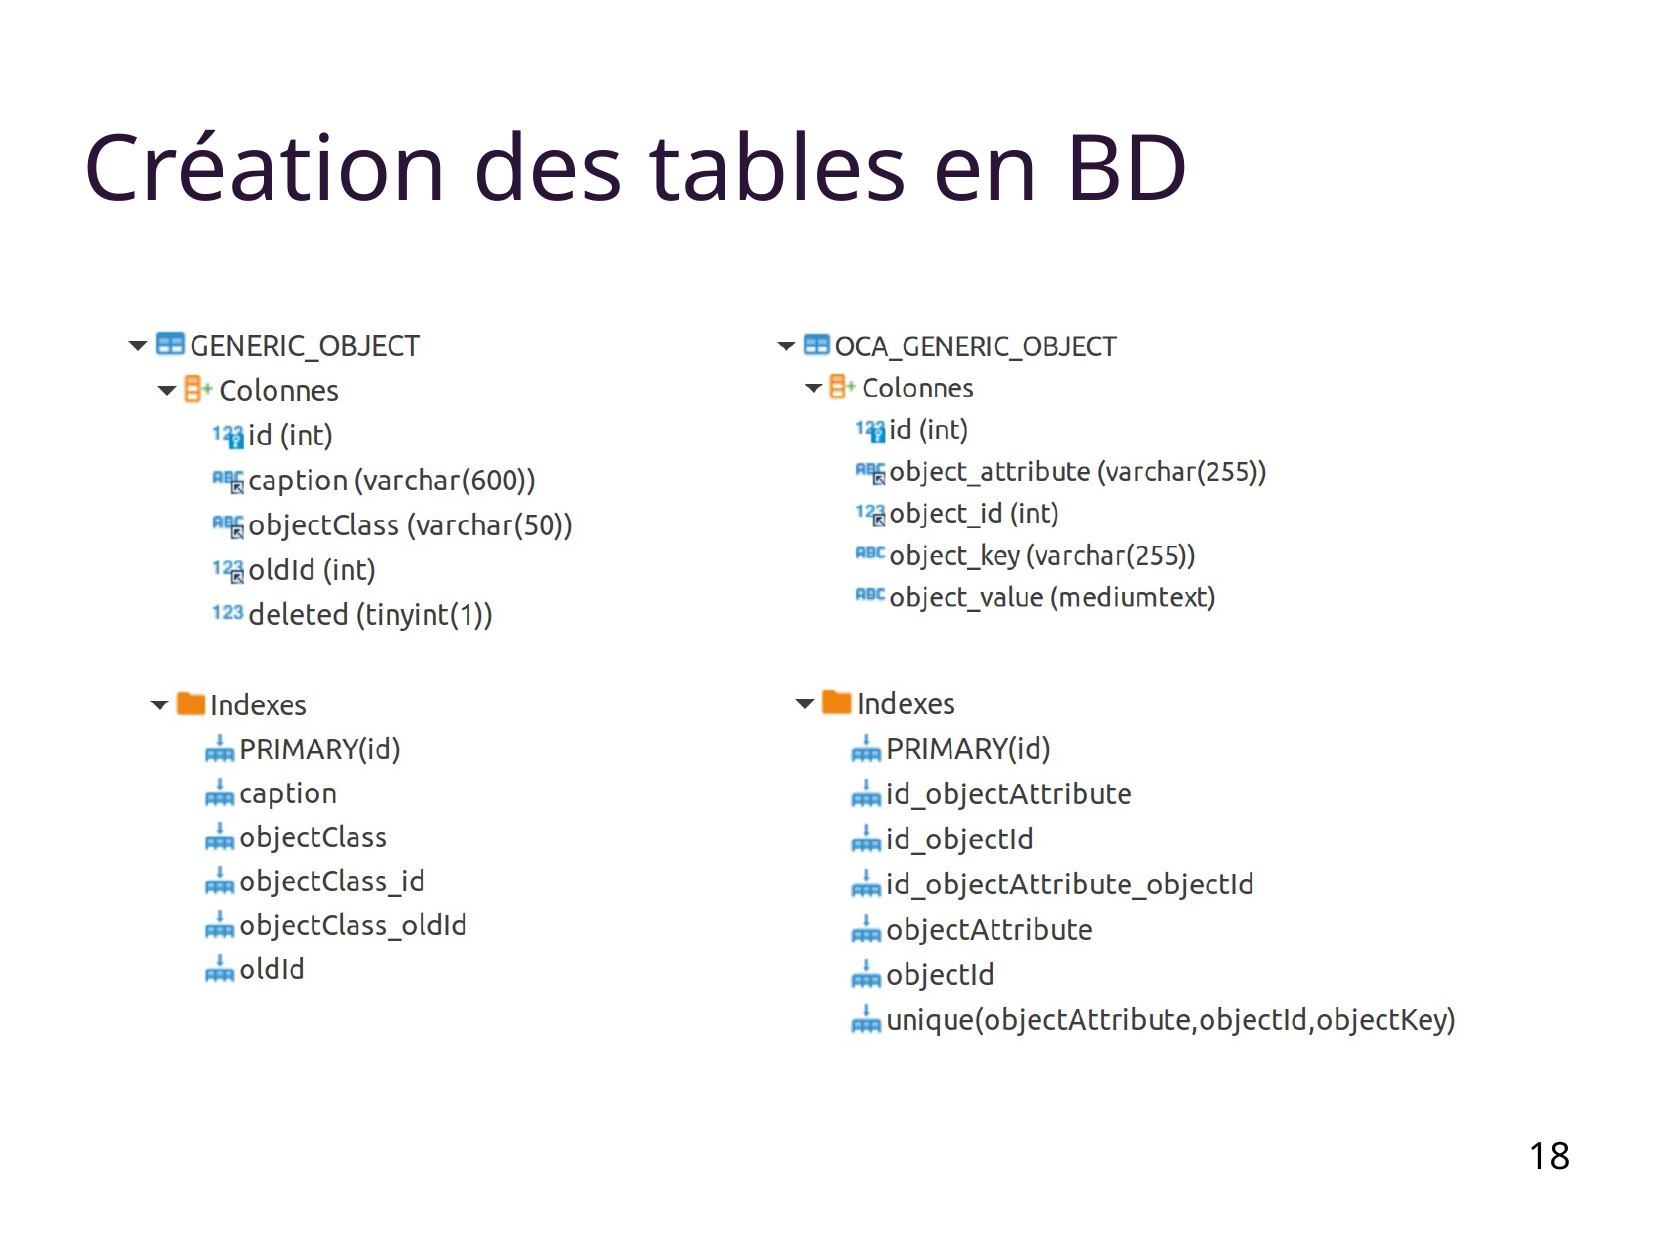

# Création des tables en BD
18